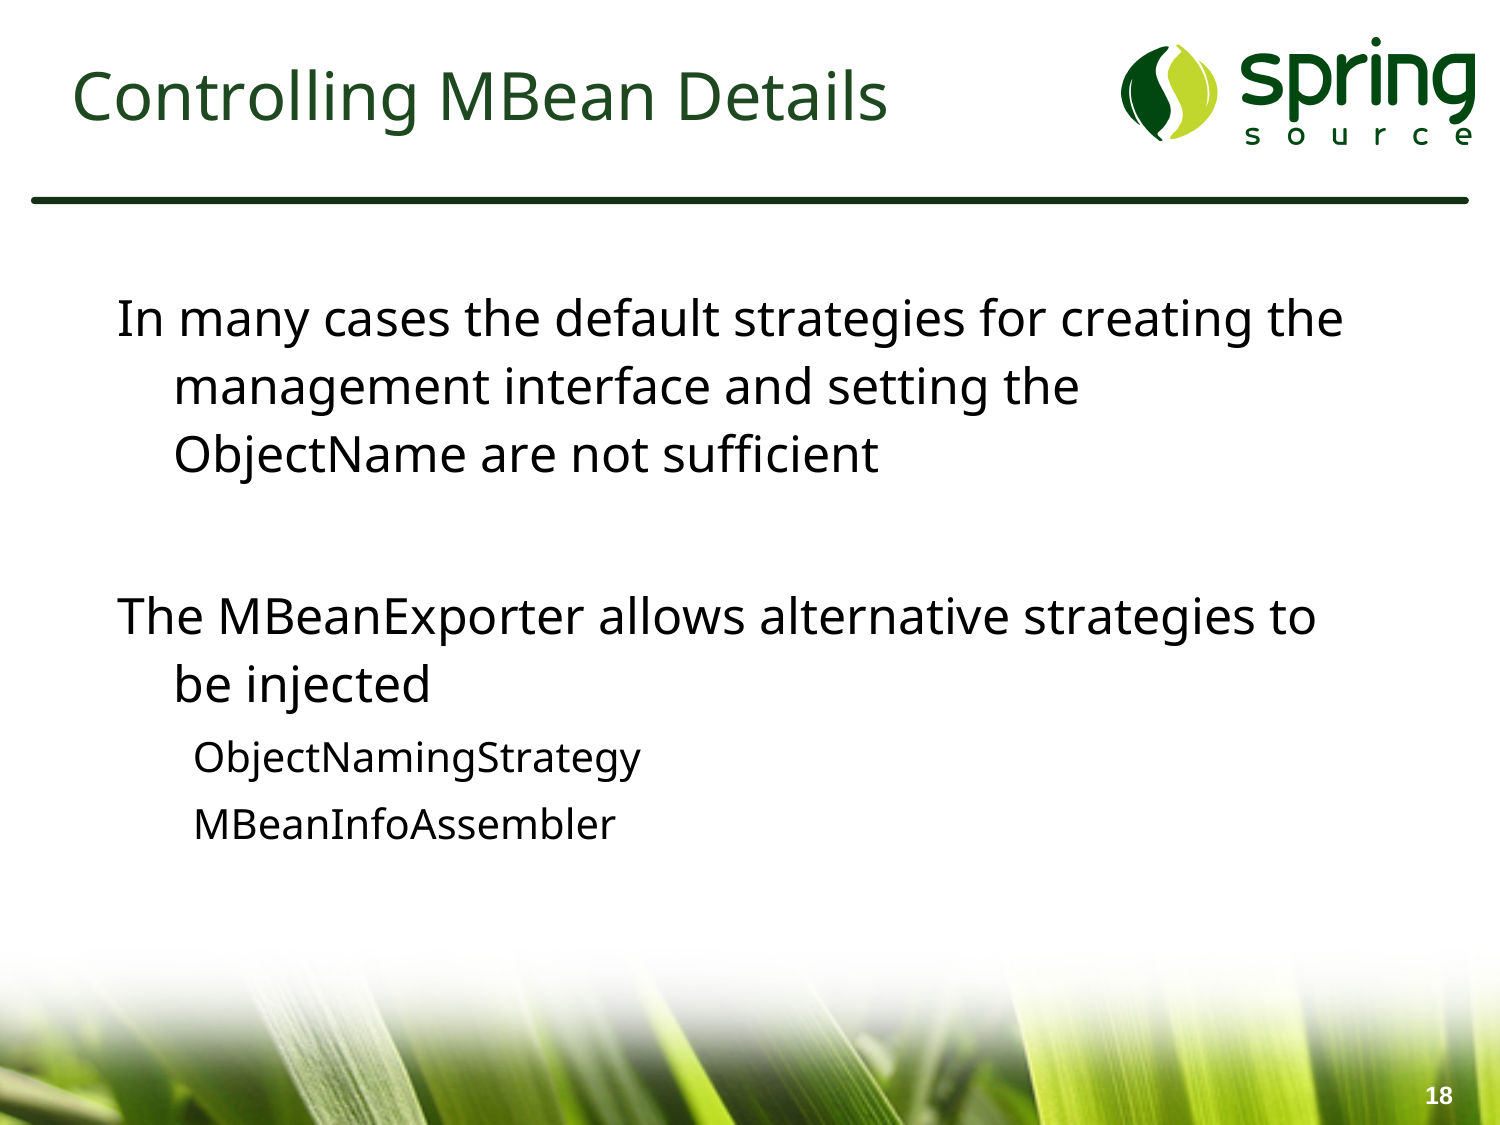

# Controlling MBean Details
In many cases the default strategies for creating the management interface and setting the ObjectName are not sufficient
The MBeanExporter allows alternative strategies to be injected
ObjectNamingStrategy
MBeanInfoAssembler